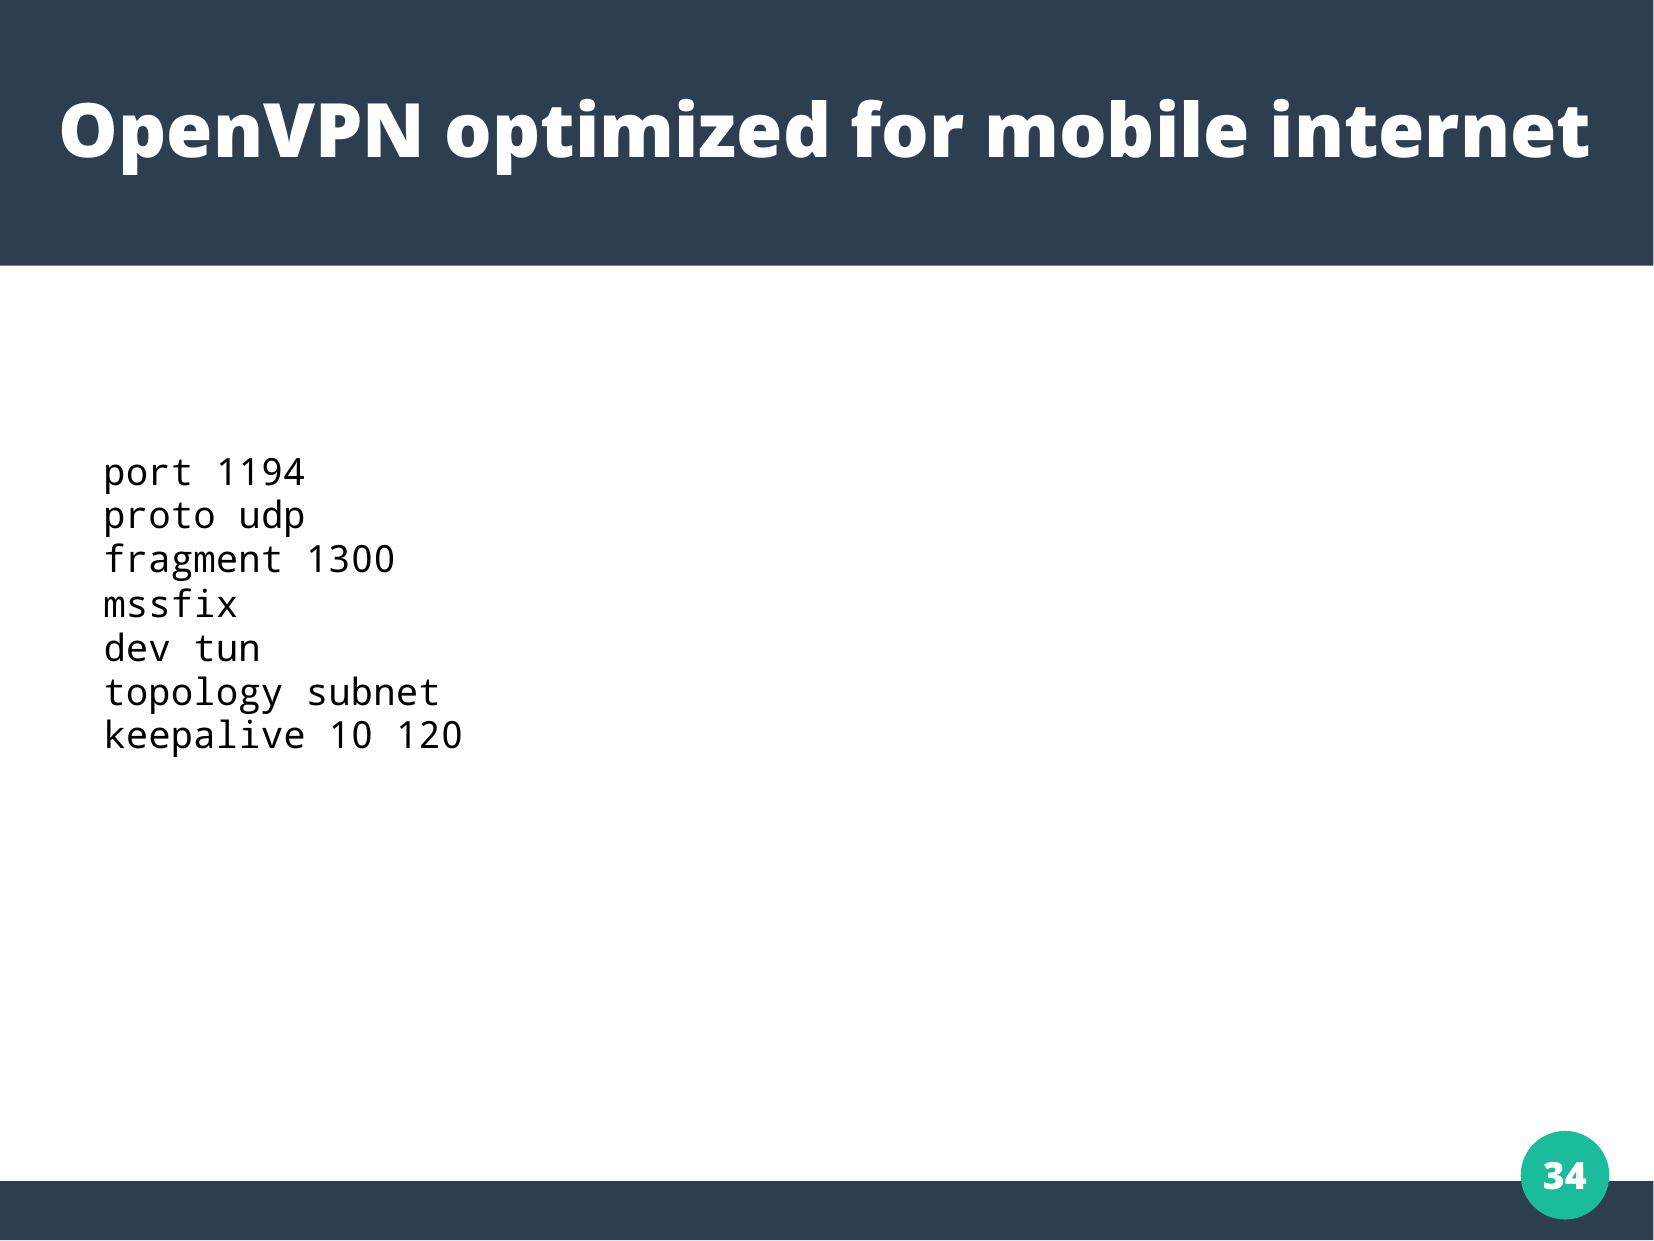

# OpenVPN optimized for mobile internet
port 1194
proto udp
fragment 1300
mssfix
dev tun
topology subnet
keepalive 10 120
34